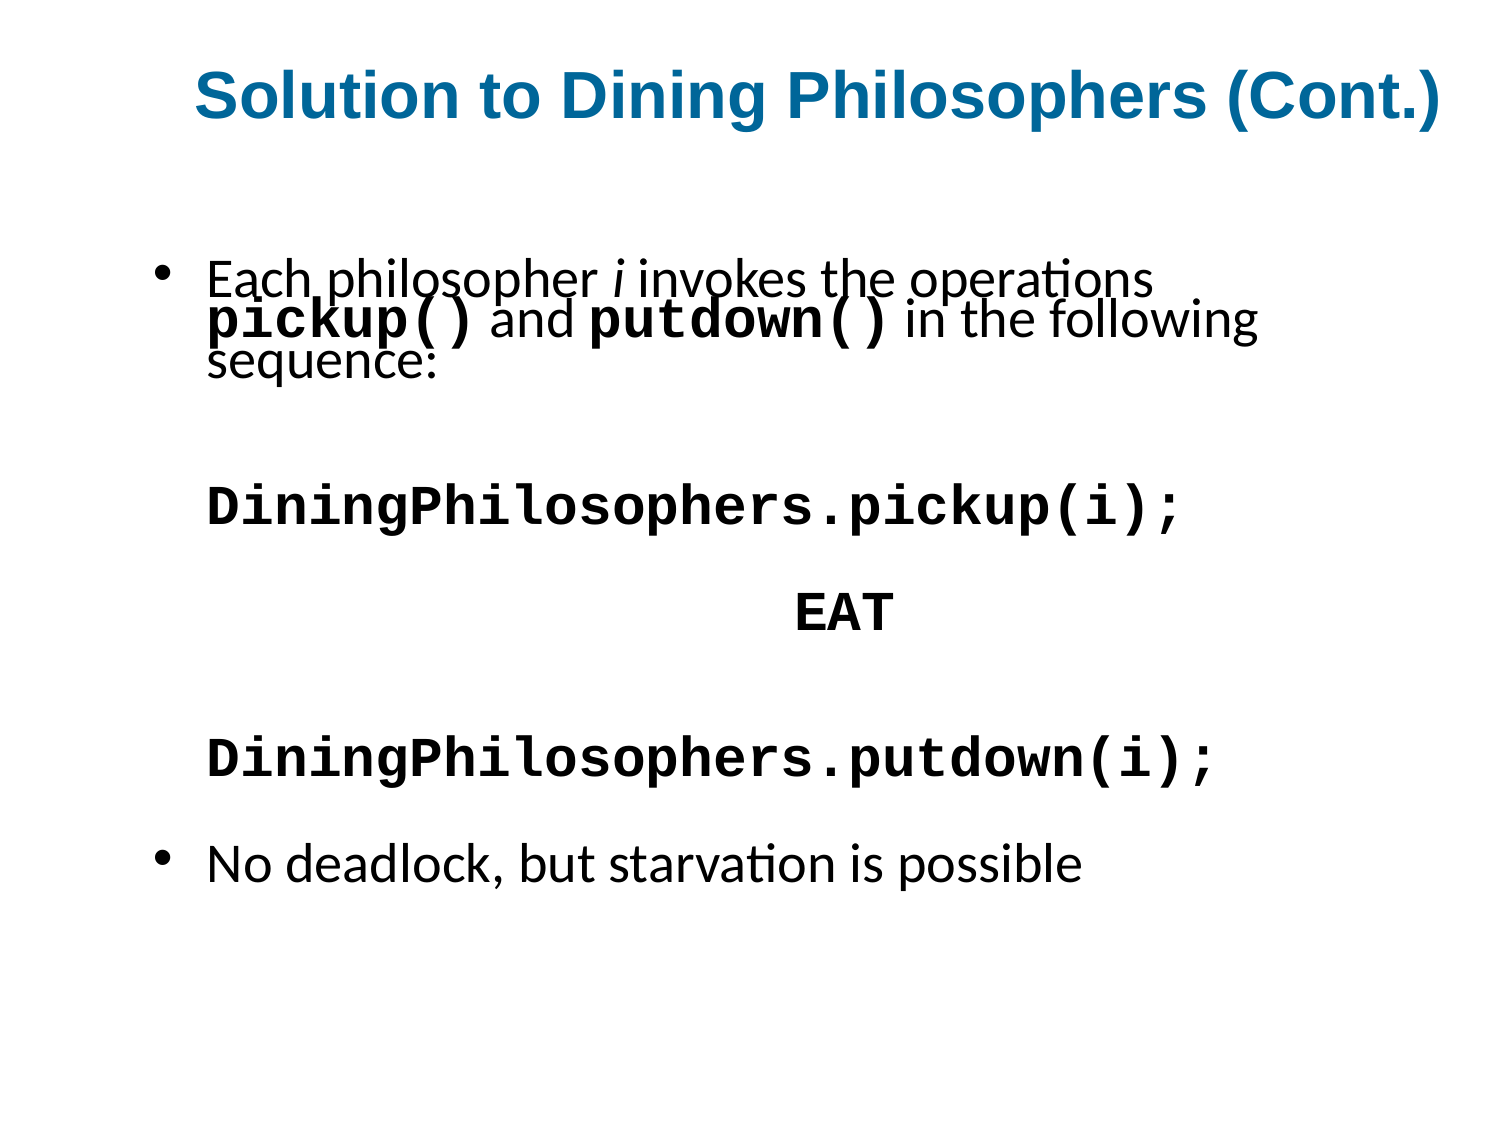

Solution to Dining Philosophers (Cont.)
Each philosopher i invokes the operations pickup() and putdown() in the following sequence:
 DiningPhilosophers.pickup(i);
 EAT
 DiningPhilosophers.putdown(i);
No deadlock, but starvation is possible